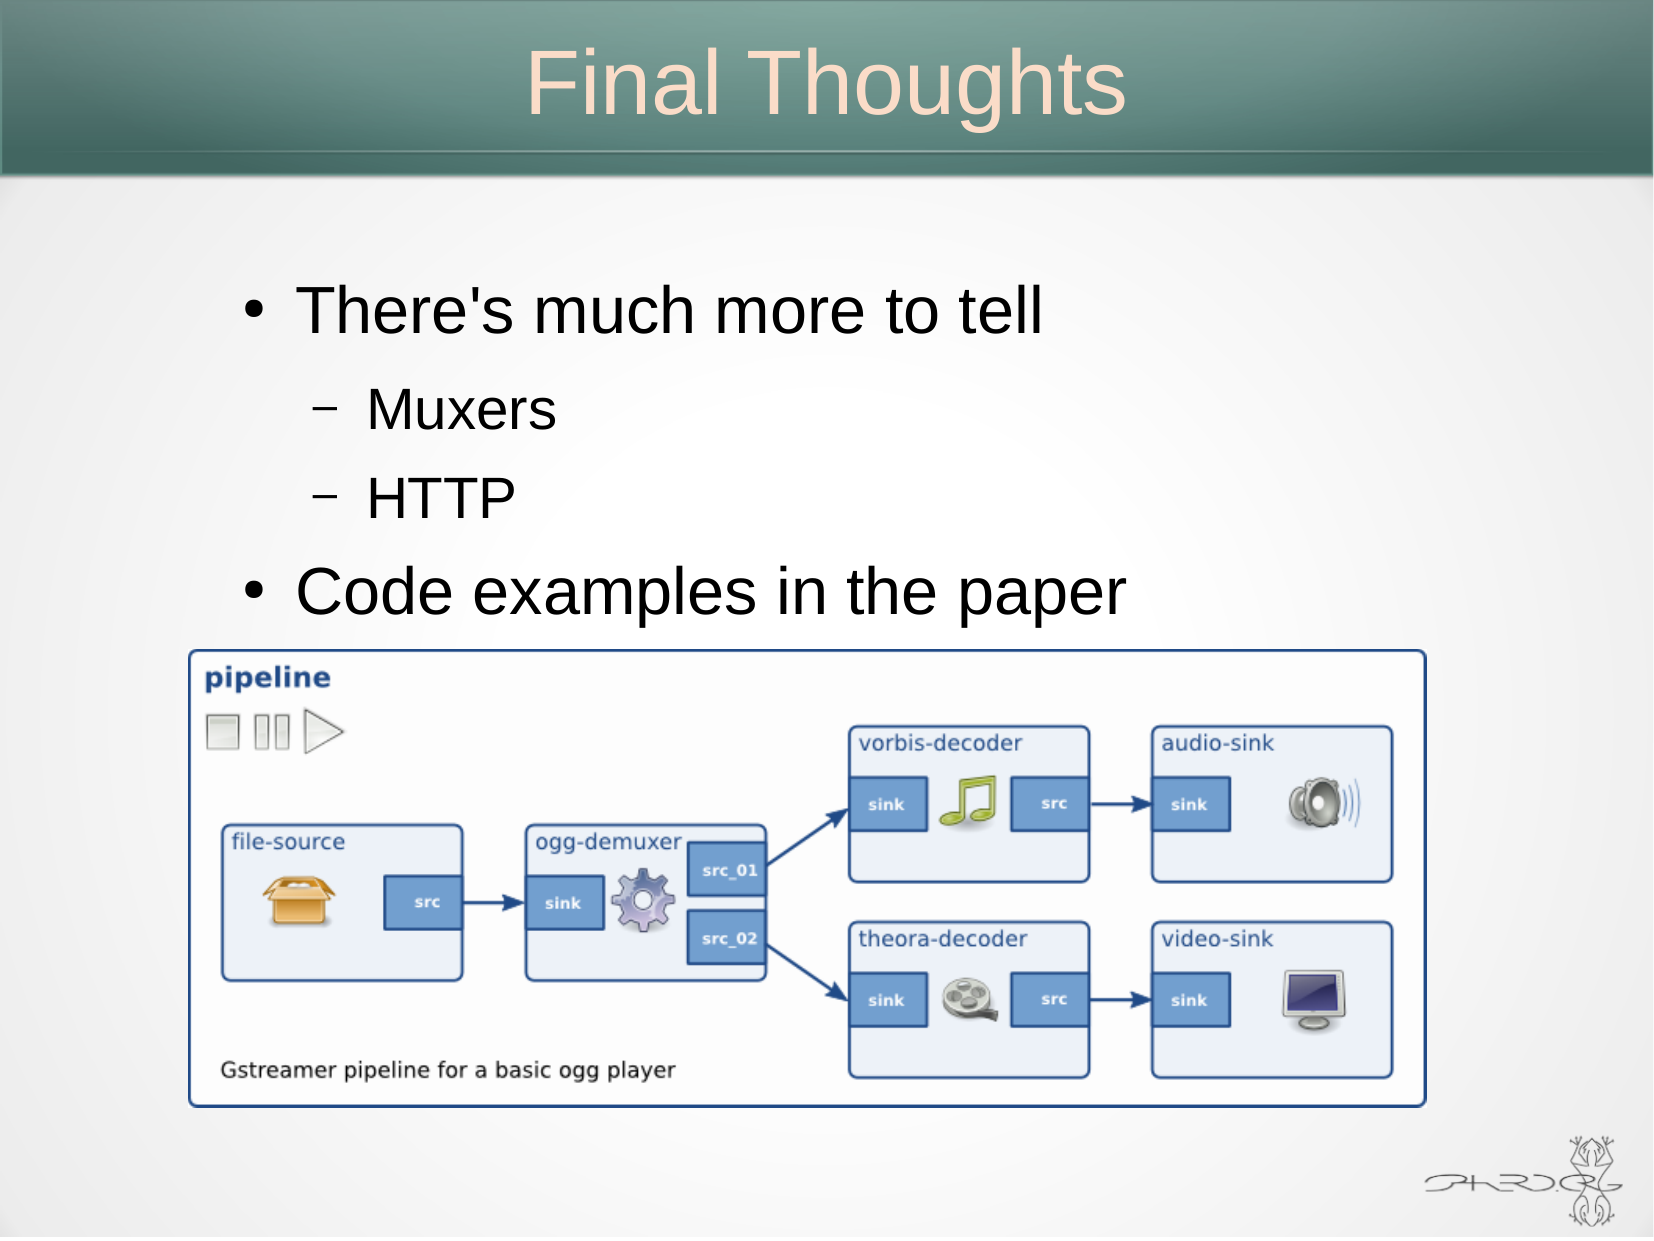

# Final Thoughts
There's much more to tell
Muxers
HTTP
Code examples in the paper